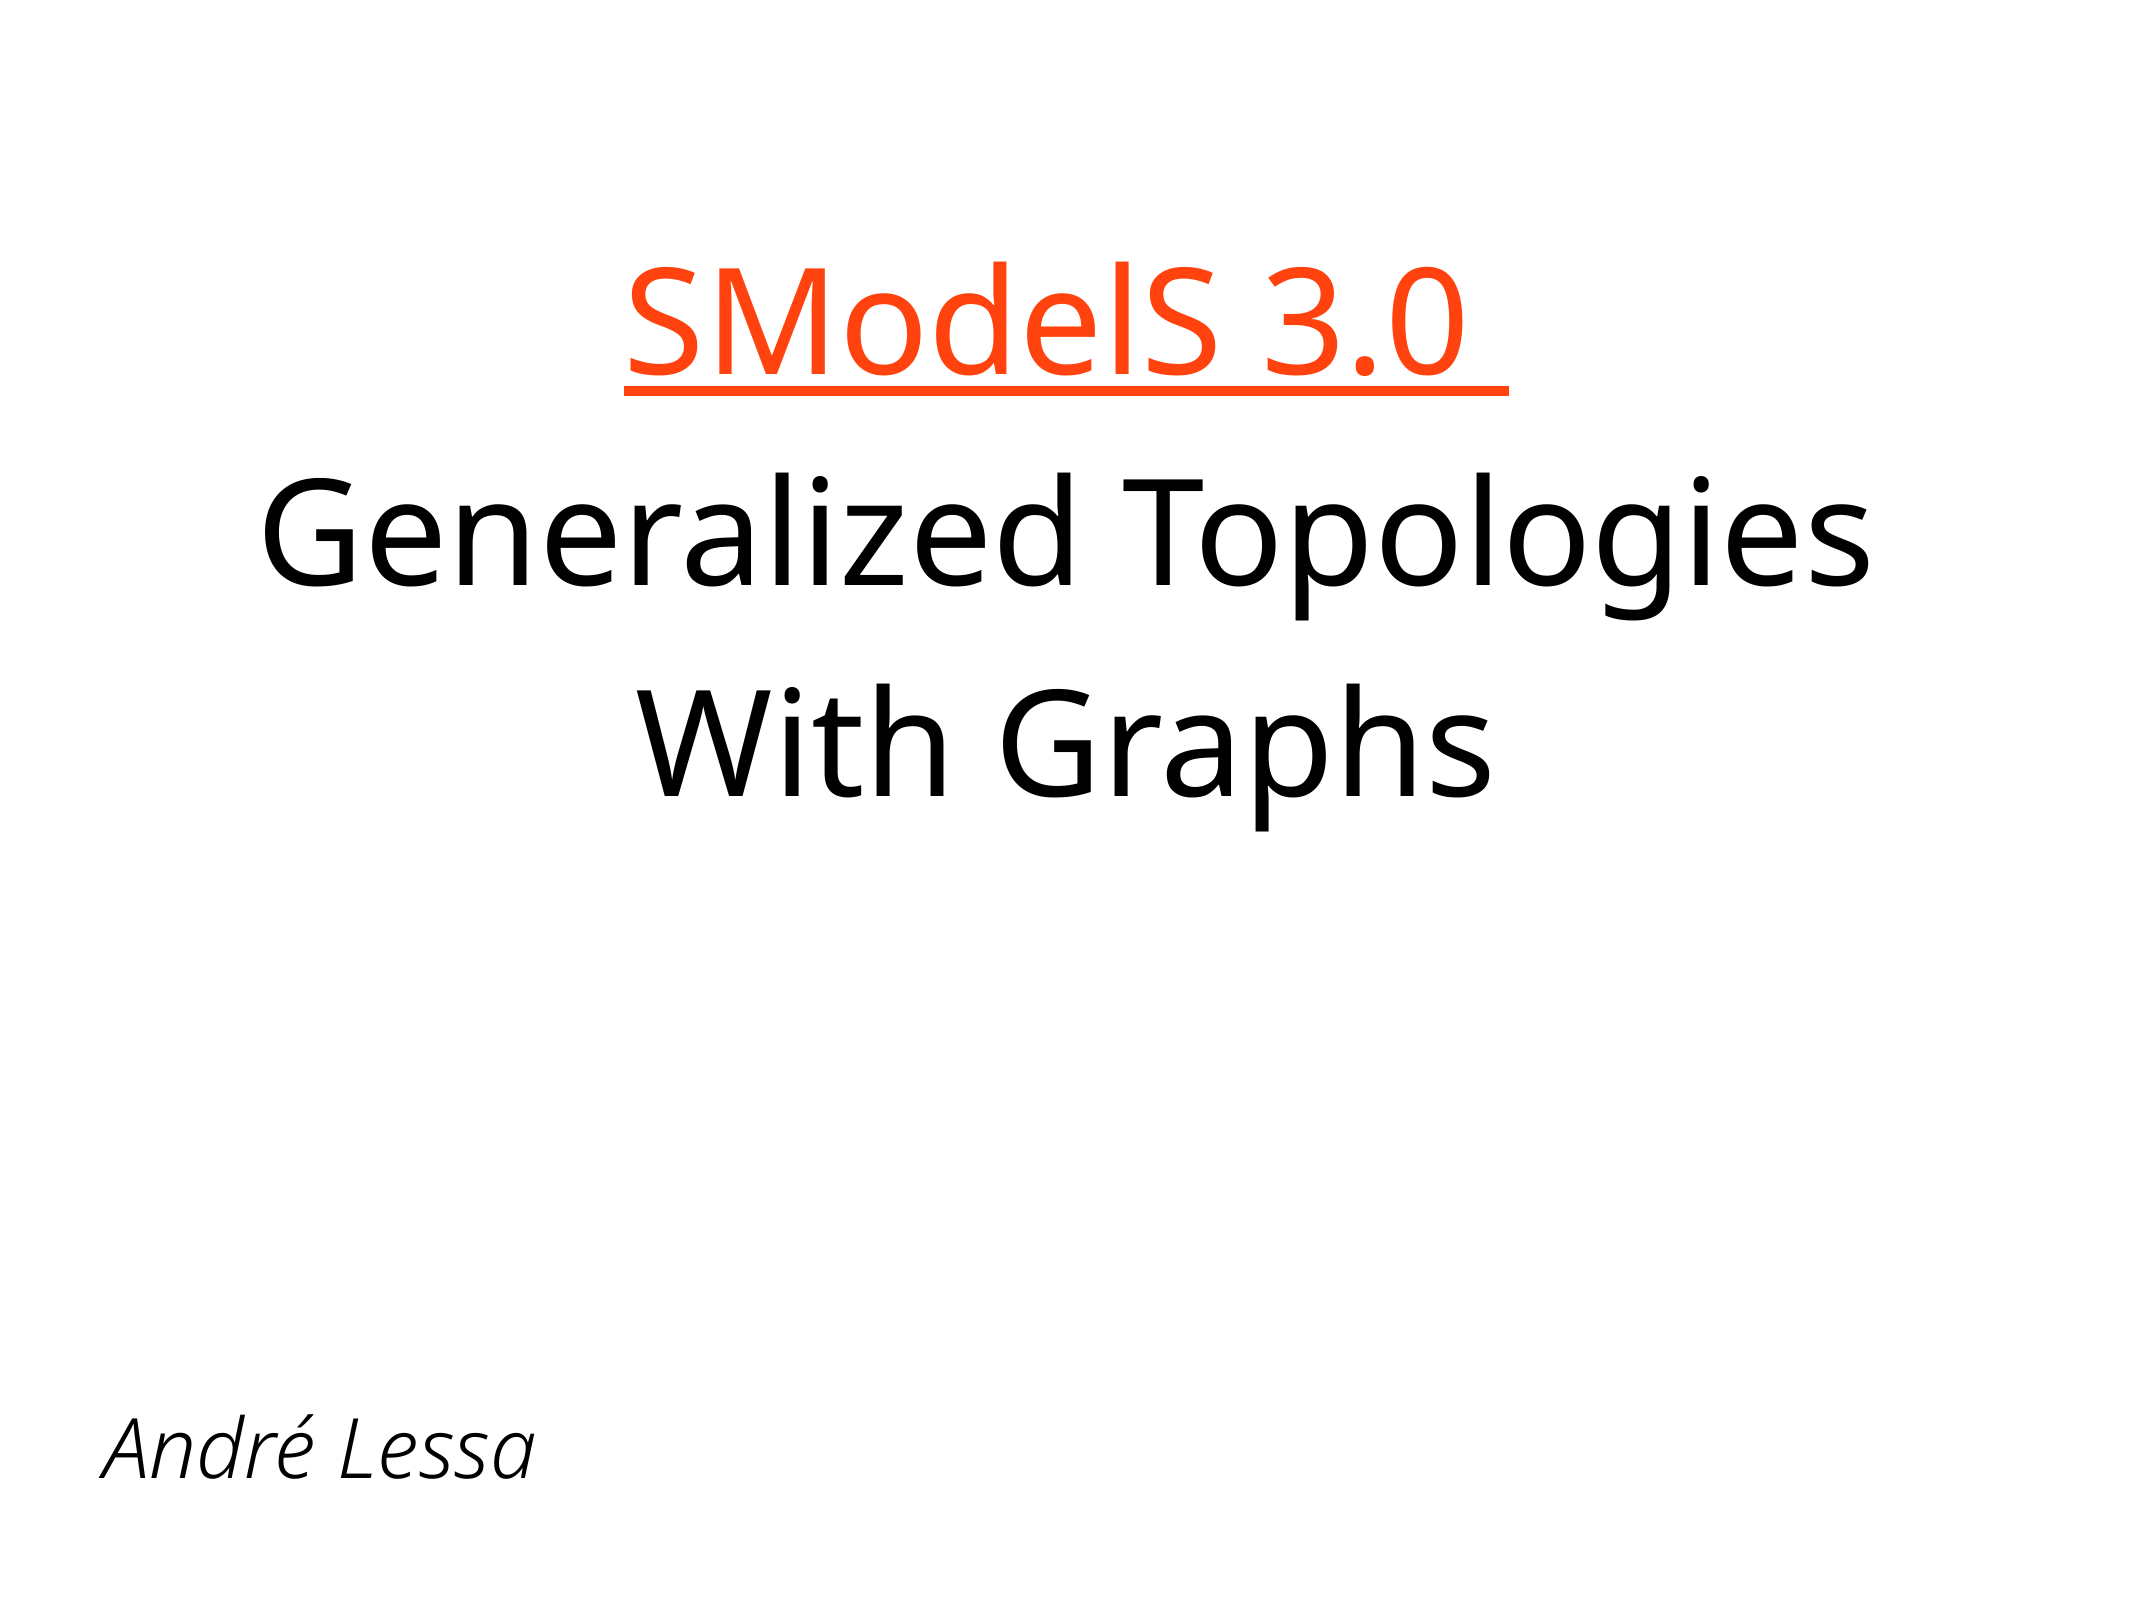

SModelS 3.0
Generalized Topologies
With Graphs
André Lessa